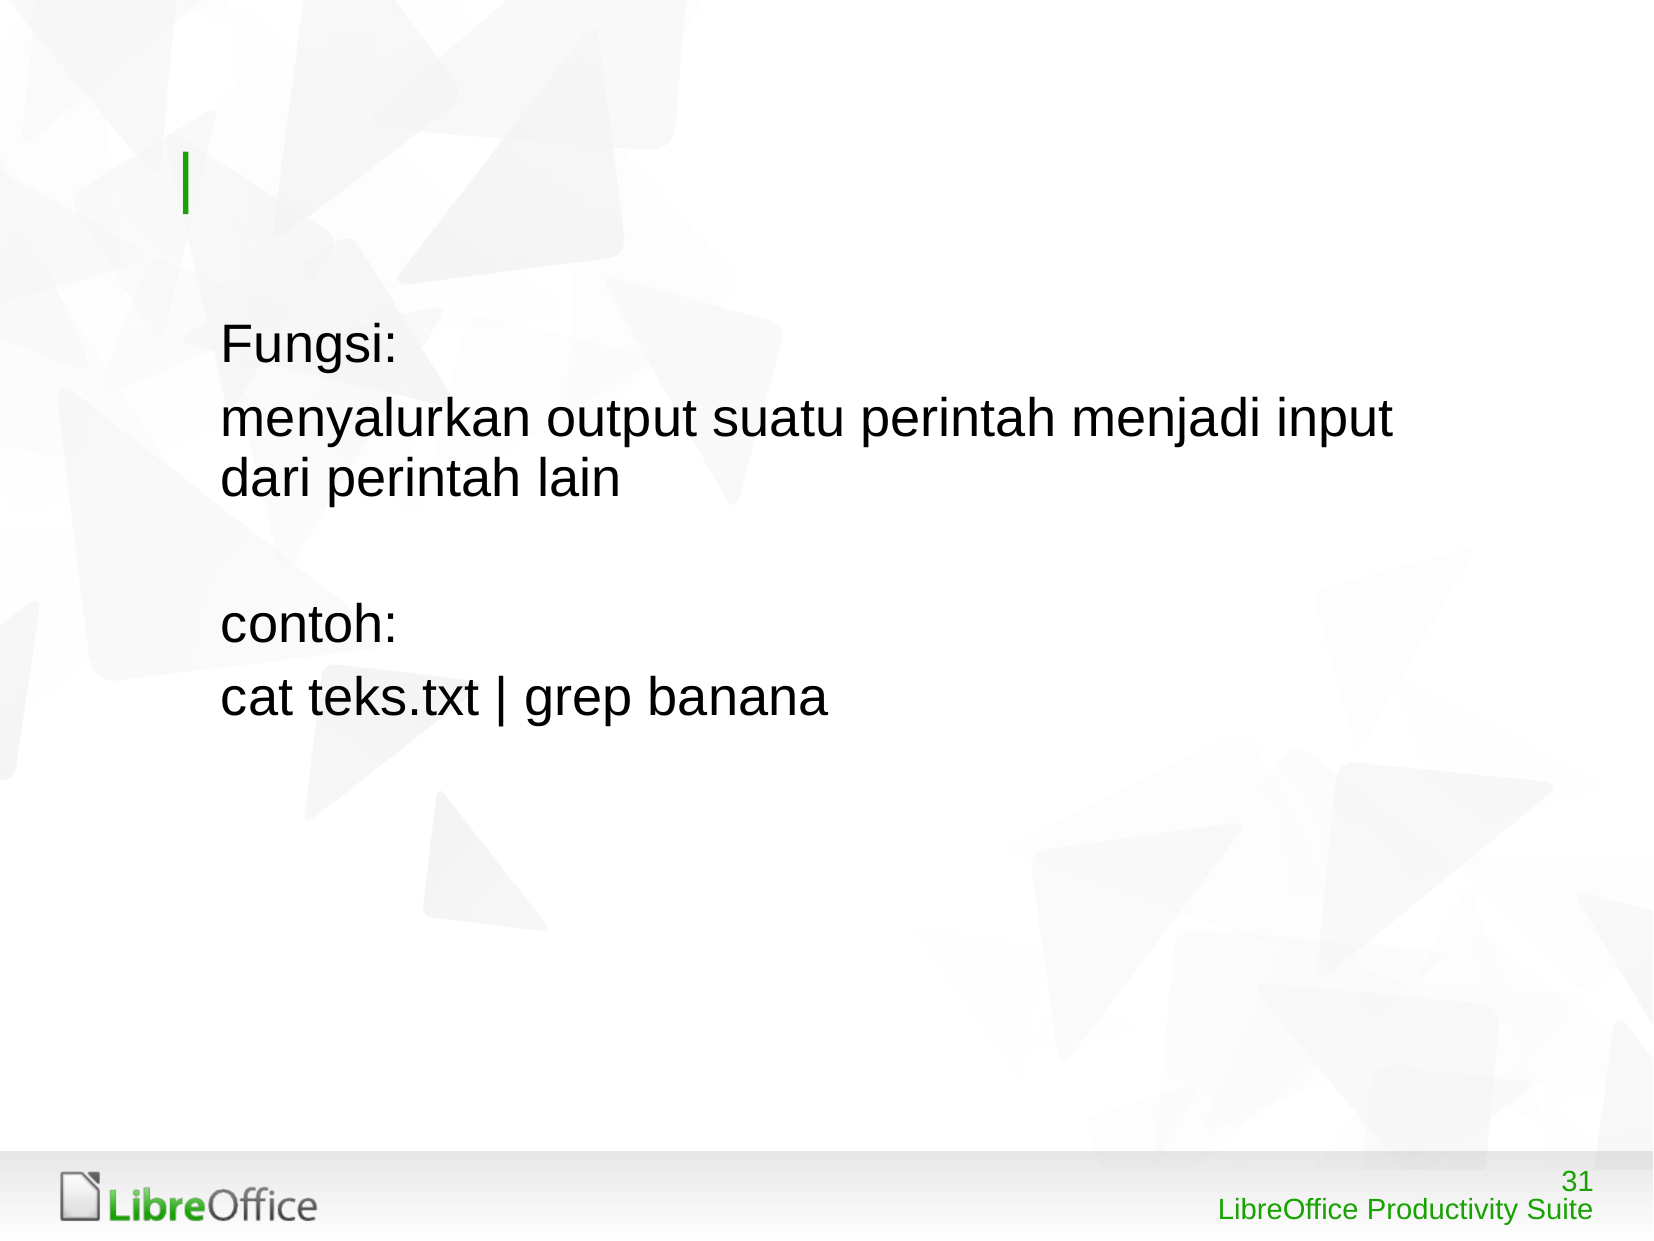

# |
Fungsi:
menyalurkan output suatu perintah menjadi input dari perintah lain
contoh:
cat teks.txt | grep banana
31
LibreOffice Productivity Suite